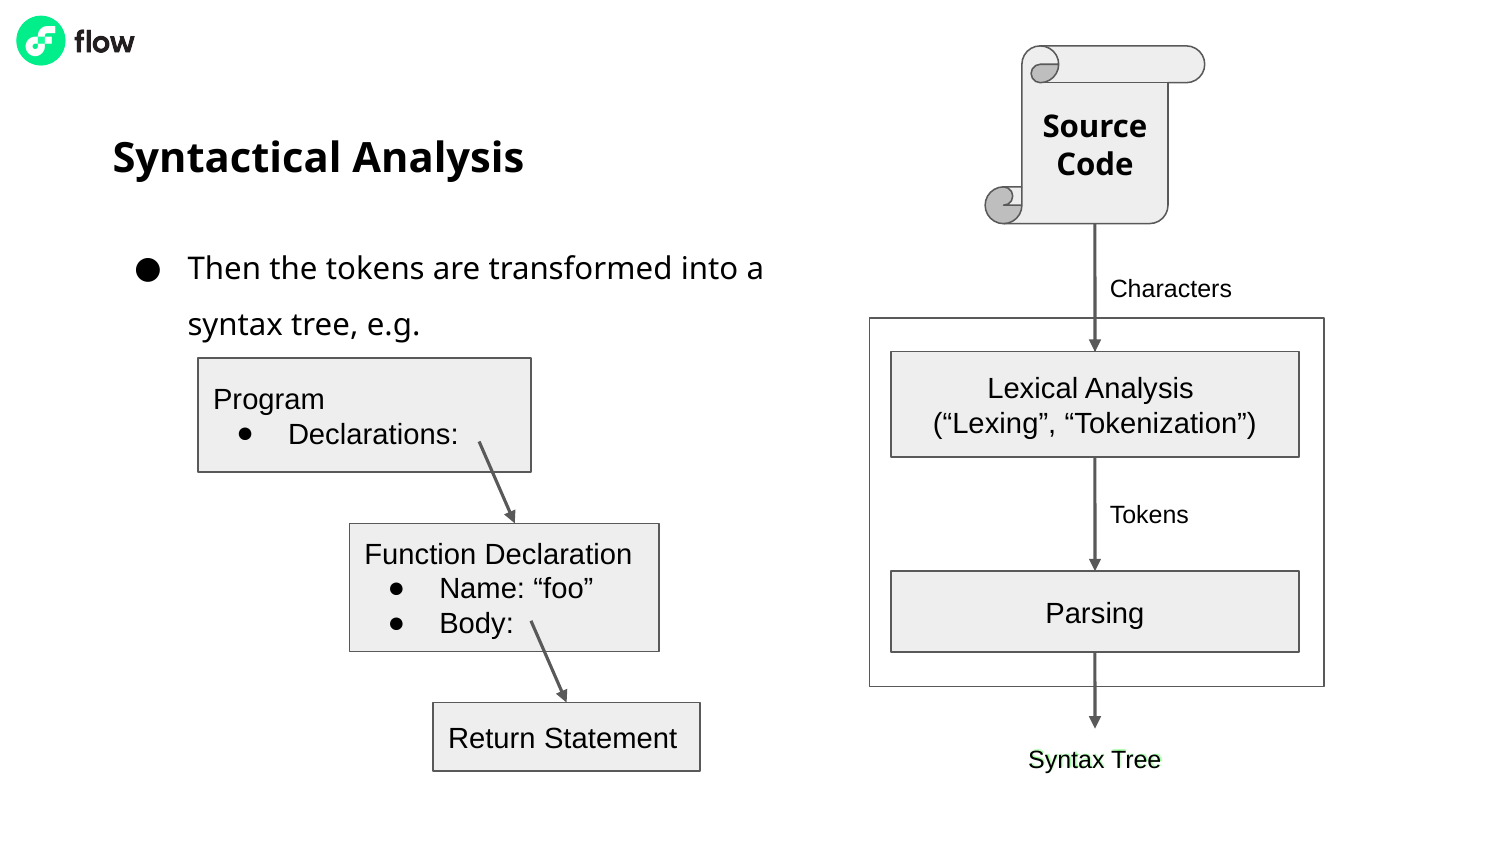

Source Code
Syntactical Analysis
Then the tokens are transformed into a syntax tree, e.g.
Characters
Lexical Analysis
(“Lexing”, “Tokenization”)
Program
Declarations:
Tokens
Function Declaration
Name: “foo”
Body:
Parsing
Return Statement
Syntax Tree